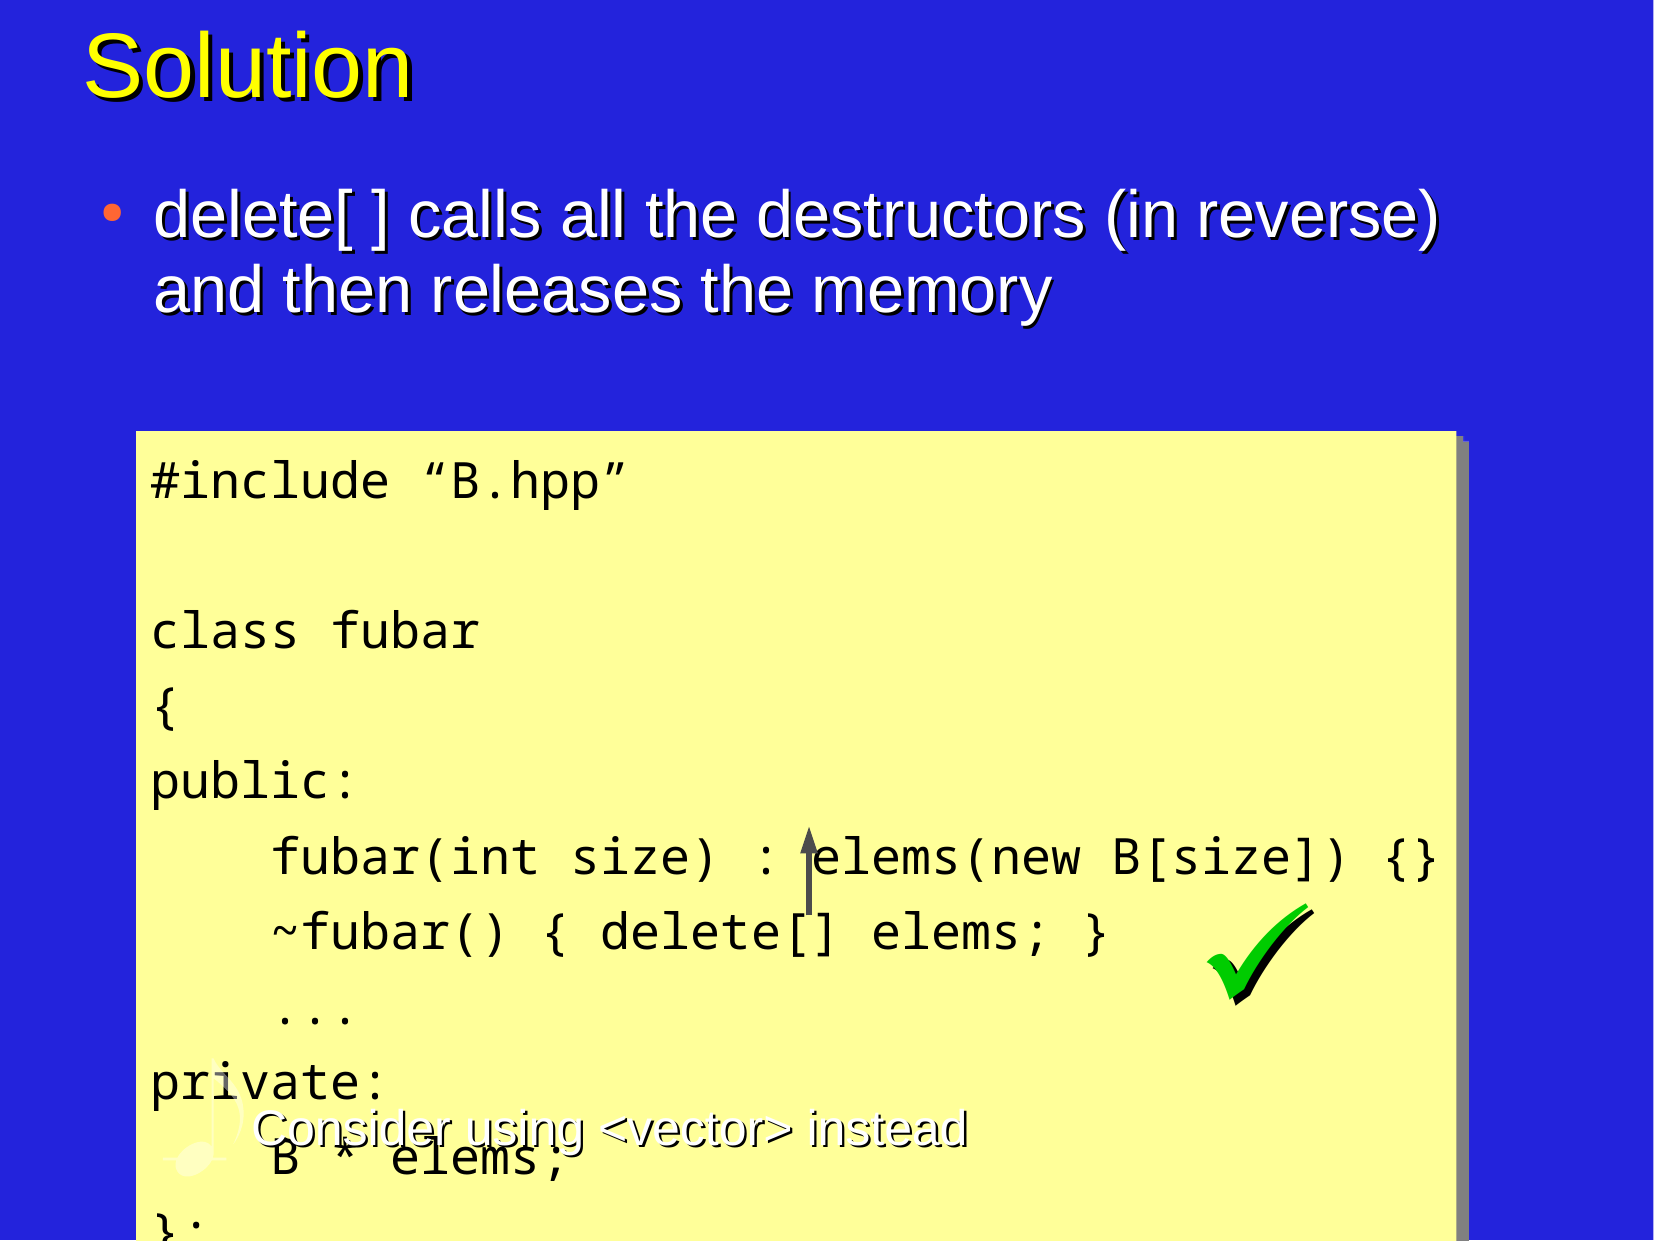

# Solution
delete[ ] calls all the destructors (in reverse) and then releases the memory
#include “B.hpp”
class fubar
{
public:
 fubar(int size) : elems(new B[size]) {}
 ~fubar() { delete[] elems; }
 ...
private:
 B * elems;
};

Consider using <vector> instead